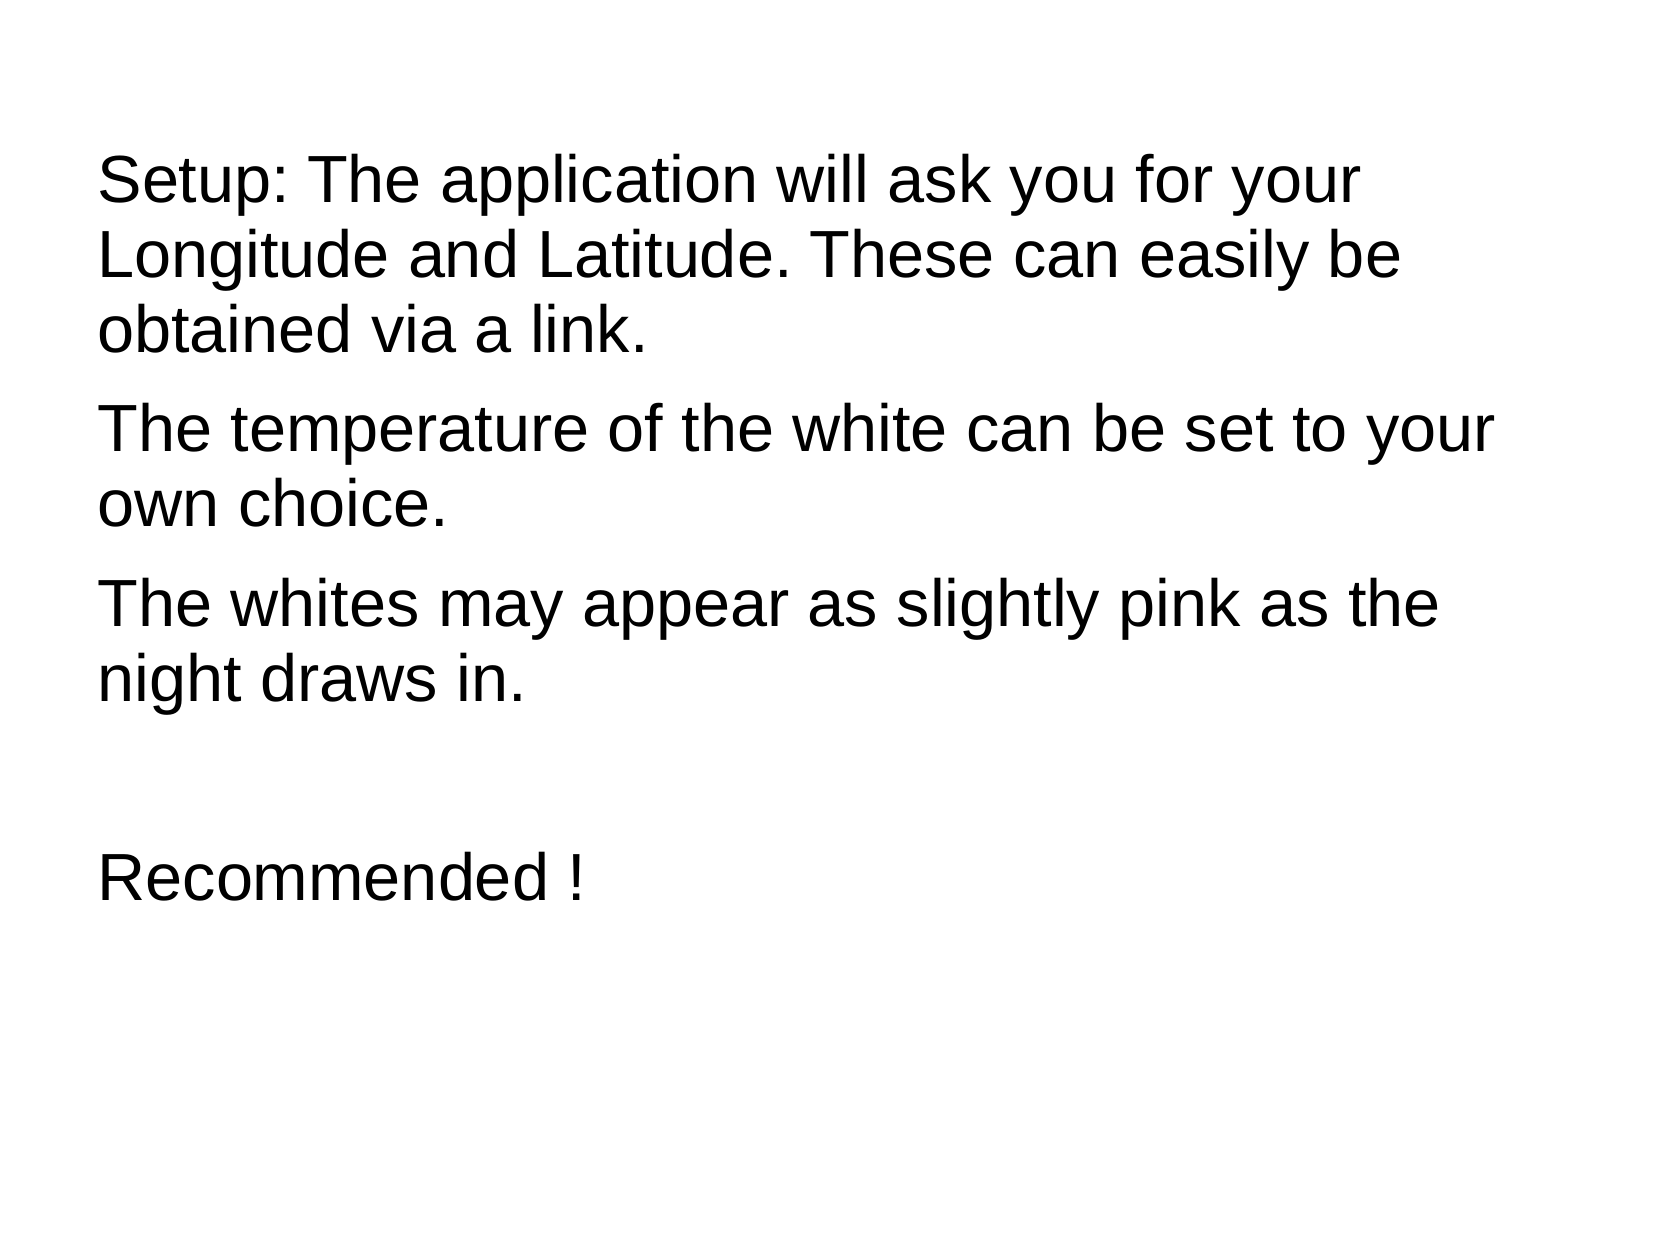

Setup: The application will ask you for your Longitude and Latitude. These can easily be obtained via a link.
The temperature of the white can be set to your own choice.
The whites may appear as slightly pink as the night draws in.
Recommended !